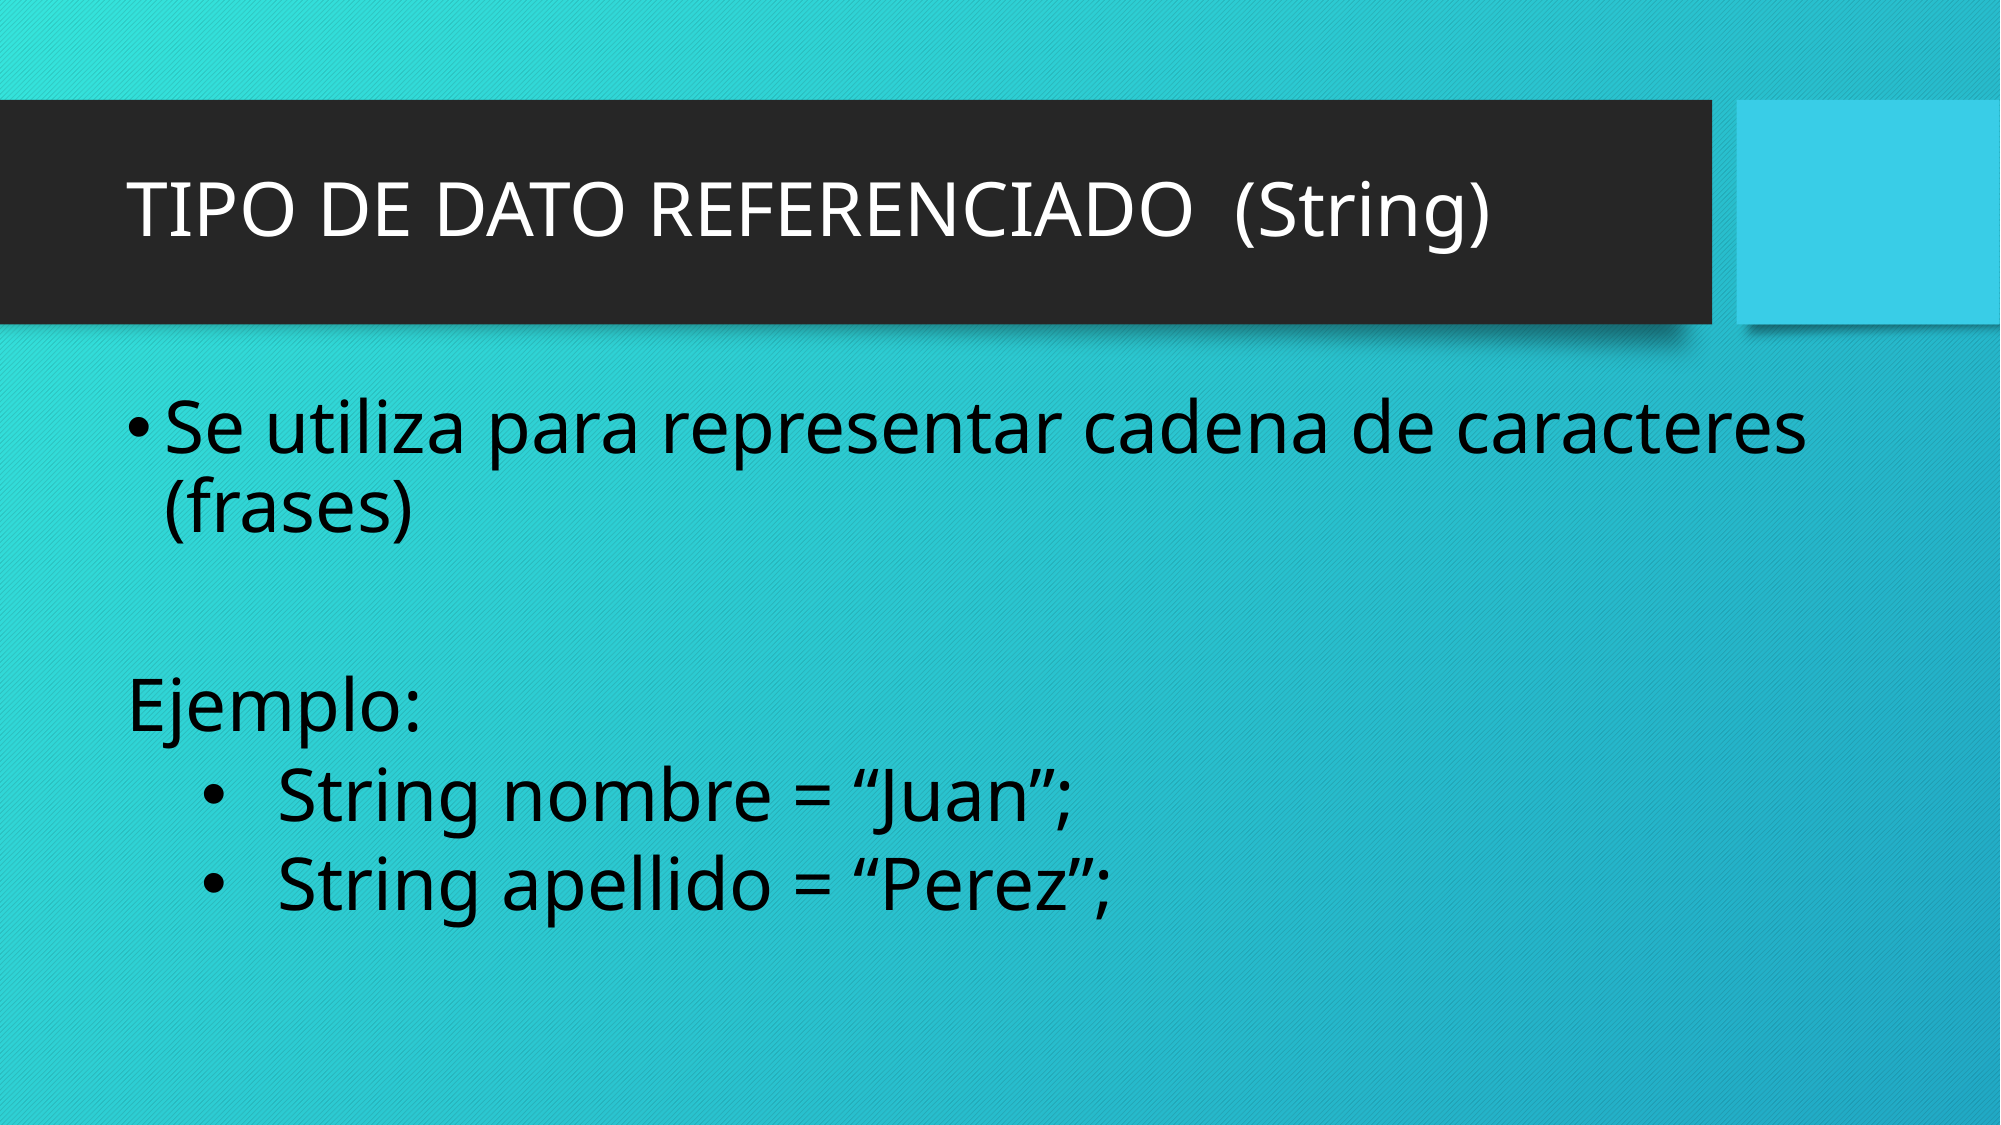

# TIPO DE DATO REFERENCIADO (String)
Se utiliza para representar cadena de caracteres (frases)
Ejemplo:
 String nombre = “Juan”;
 String apellido = “Perez”;